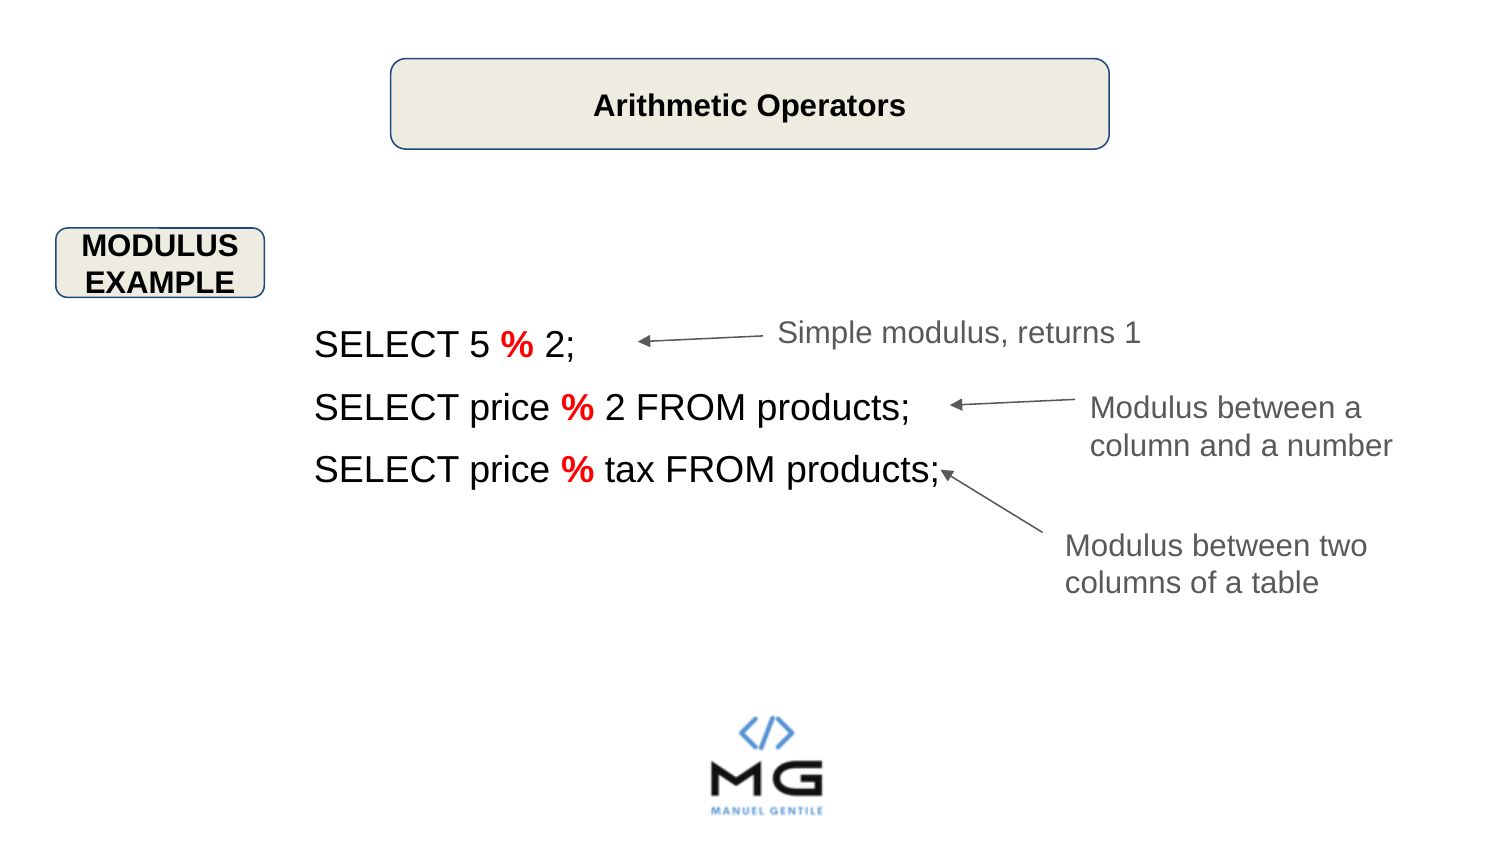

Arithmetic Operators
MODULUS EXAMPLE
Simple modulus, returns 1
SELECT 5 % 2;
SELECT price % 2 FROM products;
Modulus between a column and a number
SELECT price % tax FROM products;
Modulus between two columns of a table